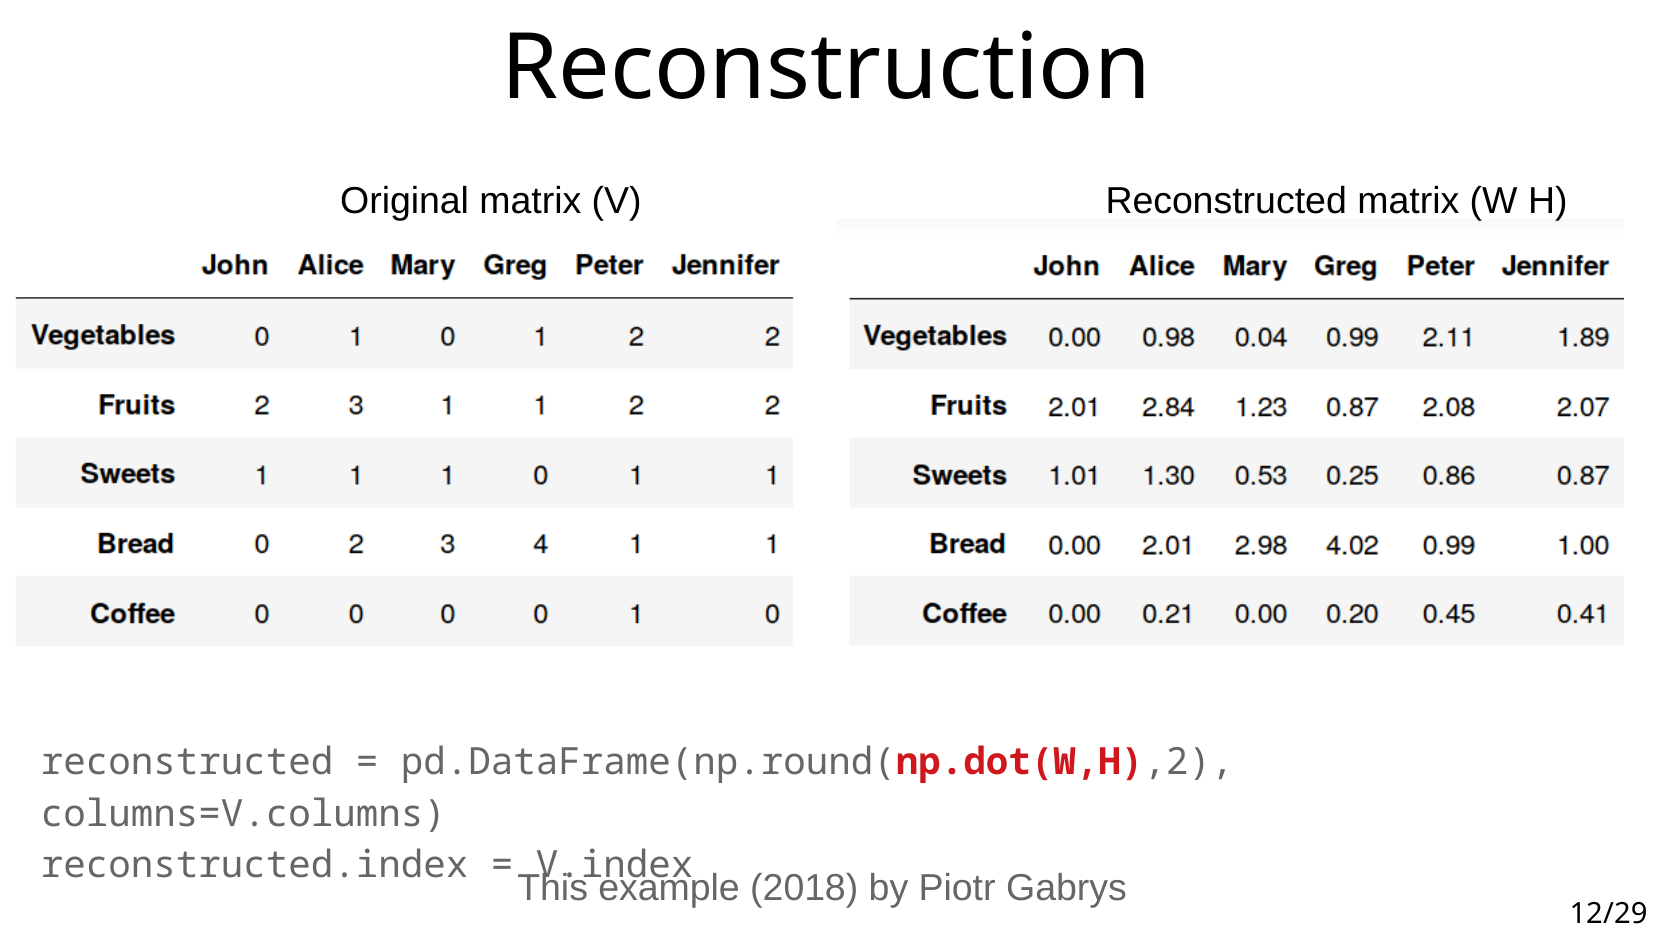

# Reconstruction
Original matrix (V)
Reconstructed matrix (W H)
reconstructed = pd.DataFrame(np.round(np.dot(W,H),2), columns=V.columns)
reconstructed.index = V.index
This example (2018) by Piotr Gabrys
12